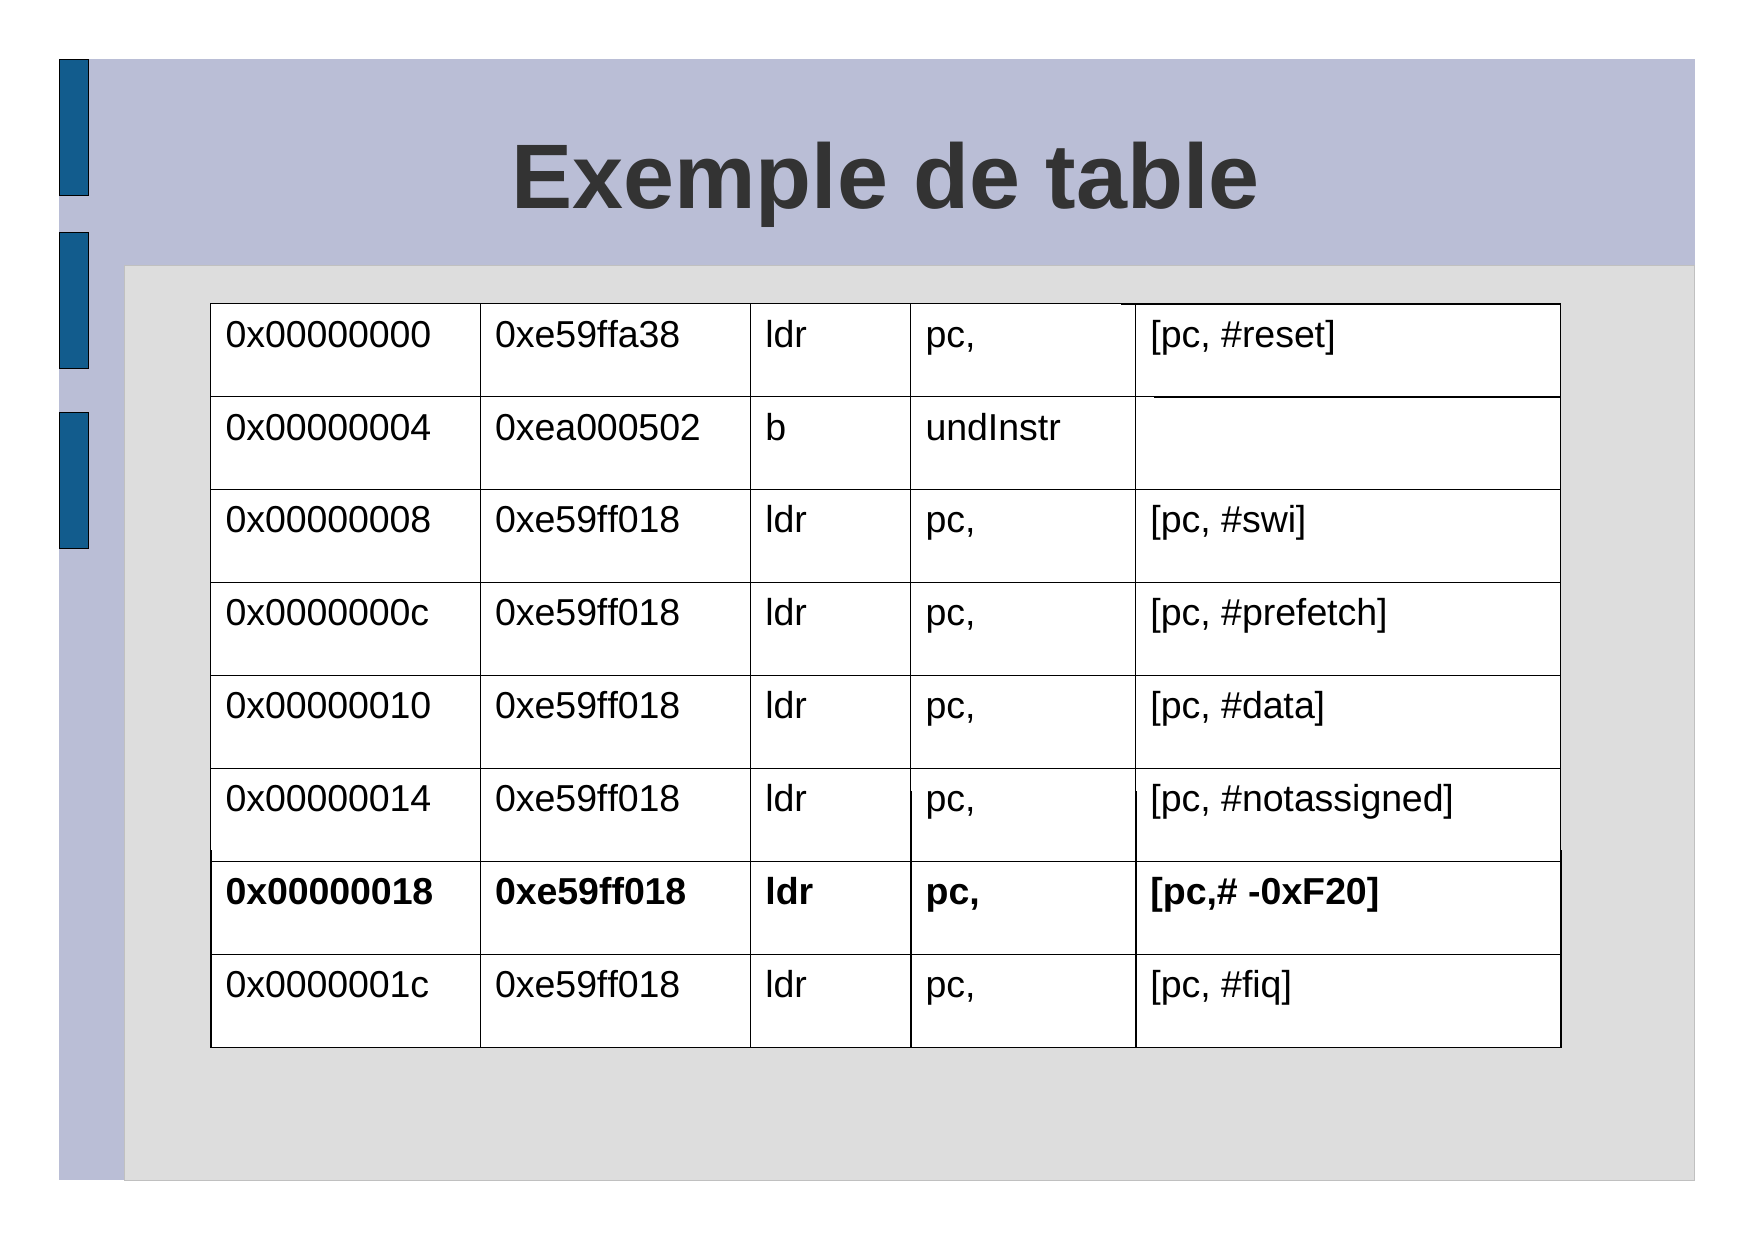

# Exemple de table
0x00000000
0xe59ffa38
ldr
pc,
[pc, #reset]
0x00000004
0xea000502
b
undInstr
0x00000008
0xe59ff018
ldr
pc,
[pc, #swi]
0x0000000c
0xe59ff018
ldr
pc,
[pc, #prefetch]
0x00000010
0xe59ff018
ldr
pc,
[pc, #data]
0x00000014
0xe59ff018
ldr
pc,
[pc, #notassigned]
0x00000018
0xe59ff018
ldr
pc,
[pc,# -0xF20]
0x0000001c
0xe59ff018
ldr
pc,
[pc, #fiq]